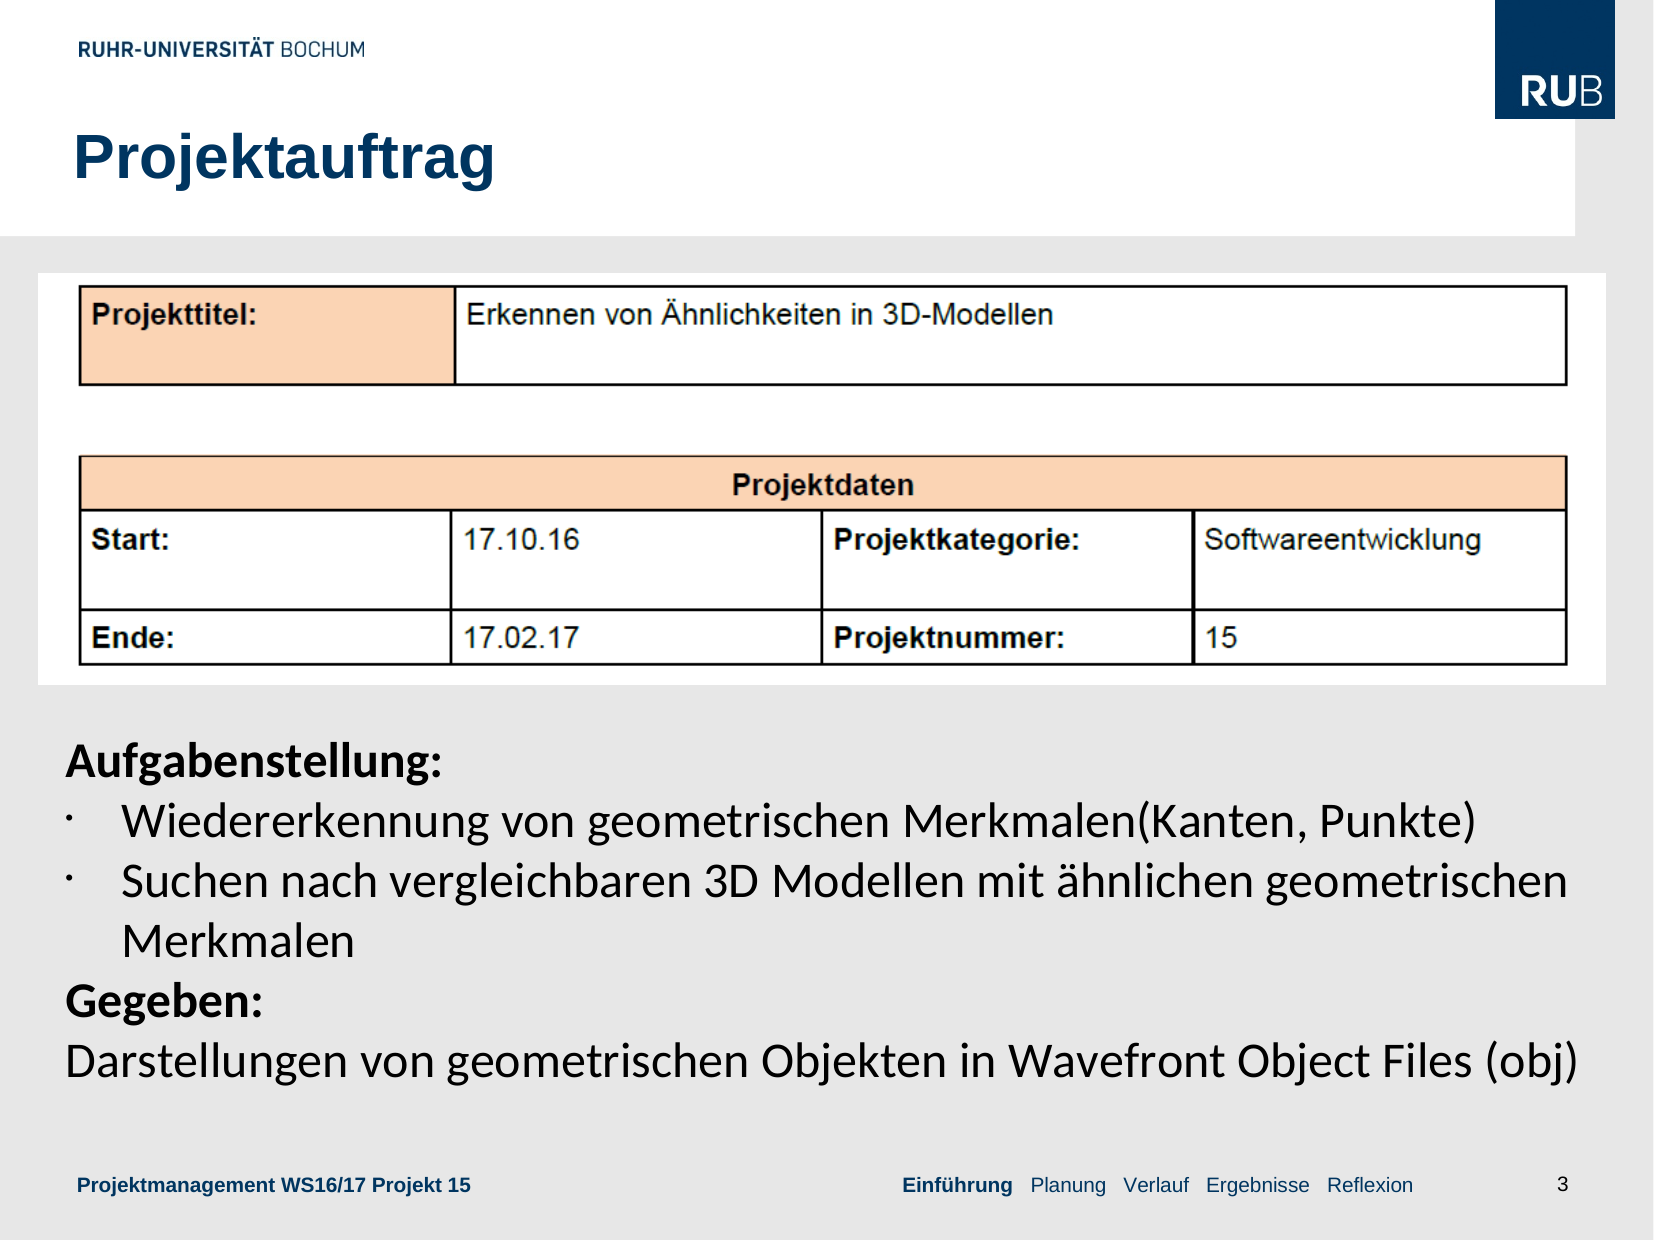

Projektauftrag
Aufgabenstellung:
Wiedererkennung von geometrischen Merkmalen(Kanten, Punkte)
Suchen nach vergleichbaren 3D Modellen mit ähnlichen geometrischen Merkmalen
Gegeben:
Darstellungen von geometrischen Objekten in Wavefront Object Files (obj)
Projektmanagement WS16/17 Projekt 15 			Einführung Planung Verlauf Ergebnisse Reflexion